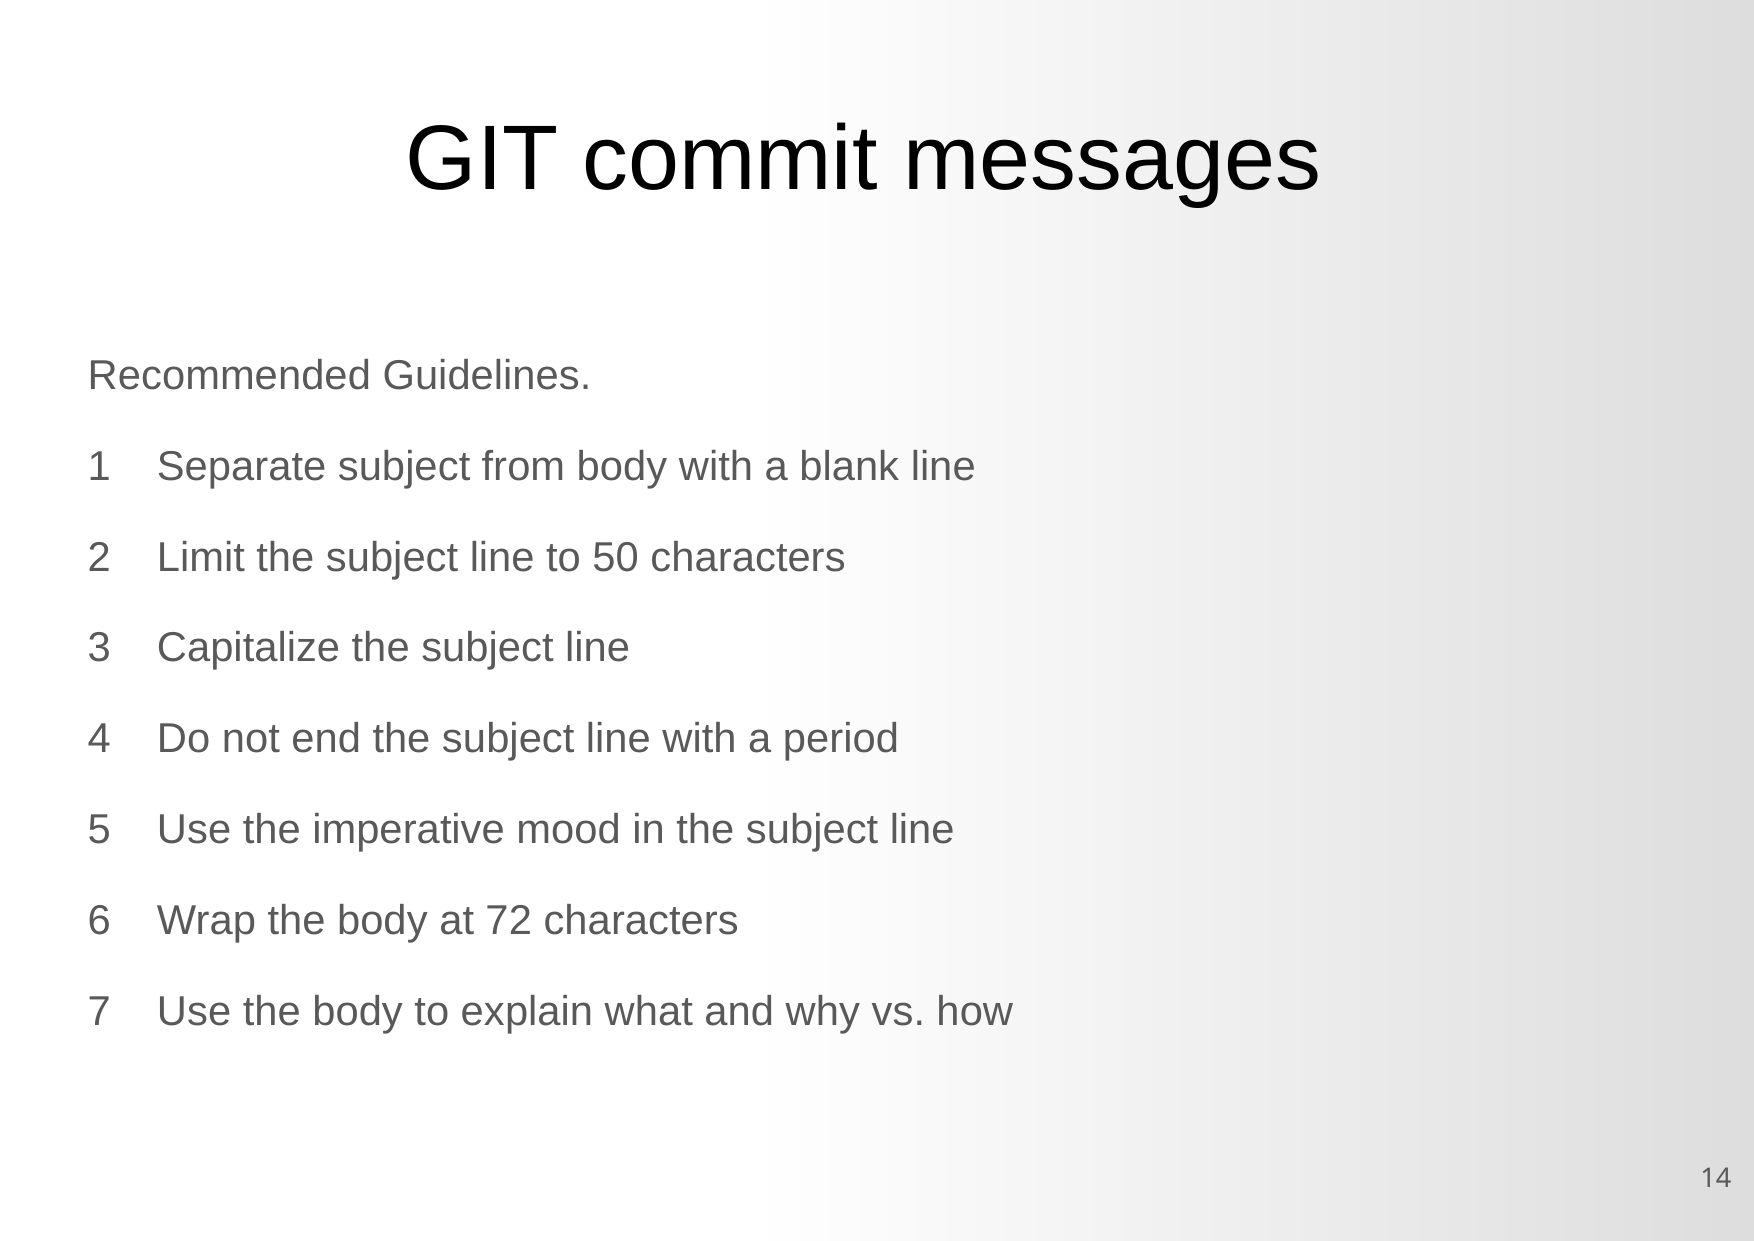

# GIT commit messages
Recommended Guidelines.
1 Separate subject from body with a blank line
2 Limit the subject line to 50 characters
3 Capitalize the subject line
4 Do not end the subject line with a period
5 Use the imperative mood in the subject line
6 Wrap the body at 72 characters
7 Use the body to explain what and why vs. how